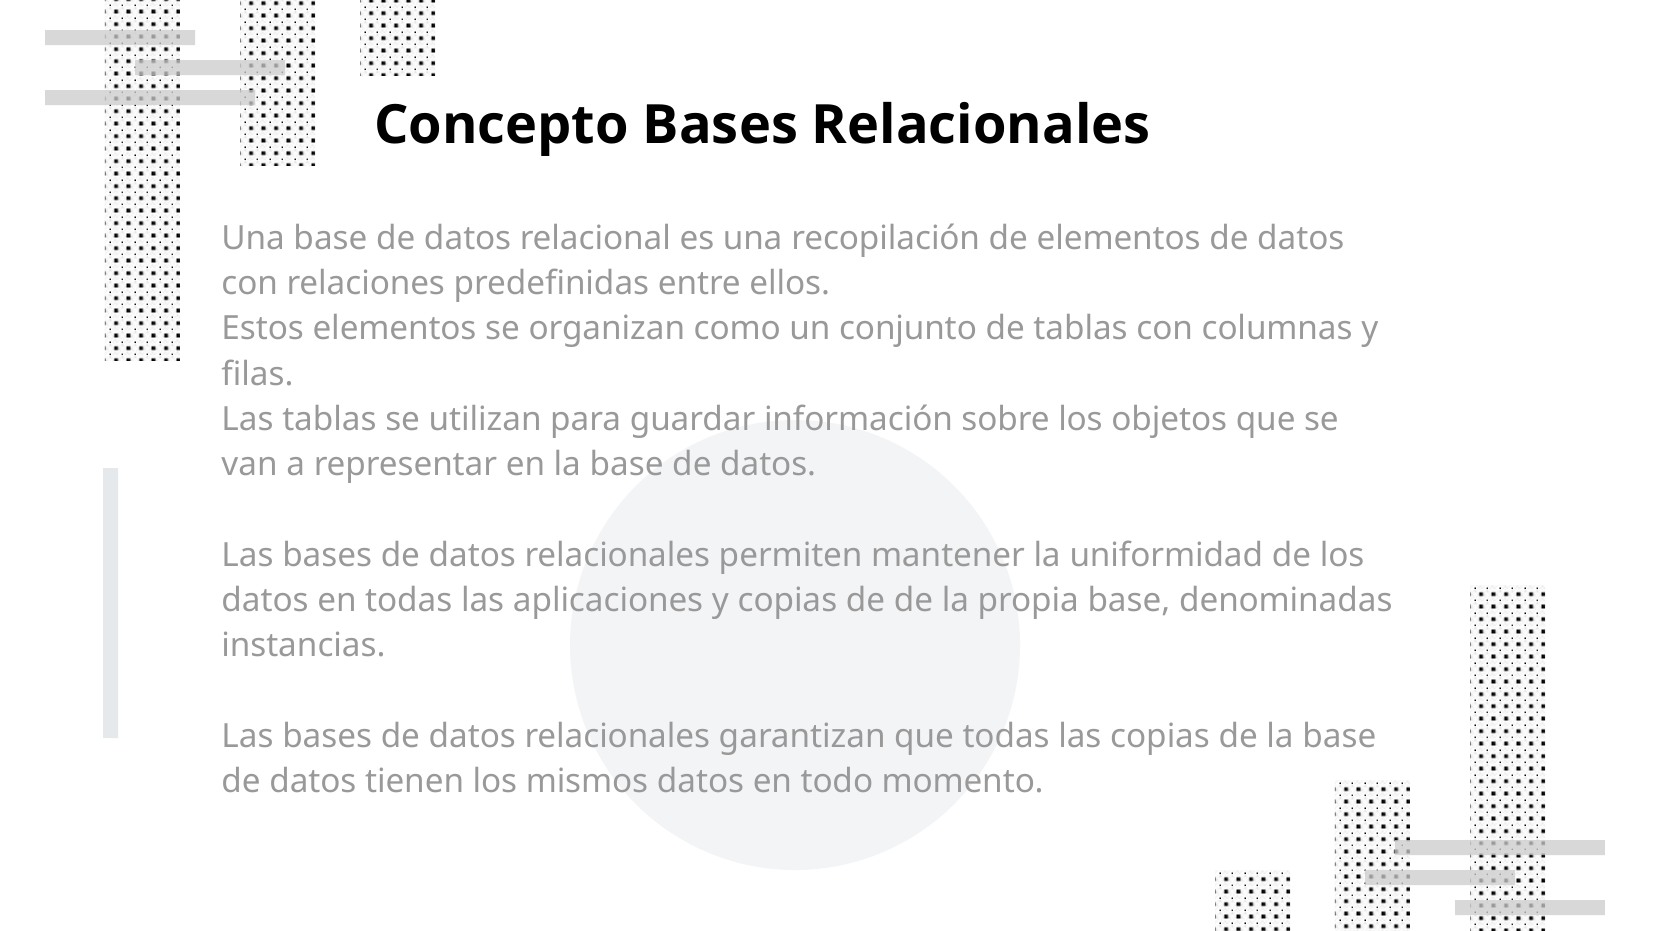

Concepto Bases Relacionales
Una base de datos relacional es una recopilación de elementos de datos con relaciones predefinidas entre ellos.
Estos elementos se organizan como un conjunto de tablas con columnas y filas.
Las tablas se utilizan para guardar información sobre los objetos que se van a representar en la base de datos.
Las bases de datos relacionales permiten mantener la uniformidad de los datos en todas las aplicaciones y copias de de la propia base, denominadas instancias.
Las bases de datos relacionales garantizan que todas las copias de la base de datos tienen los mismos datos en todo momento.